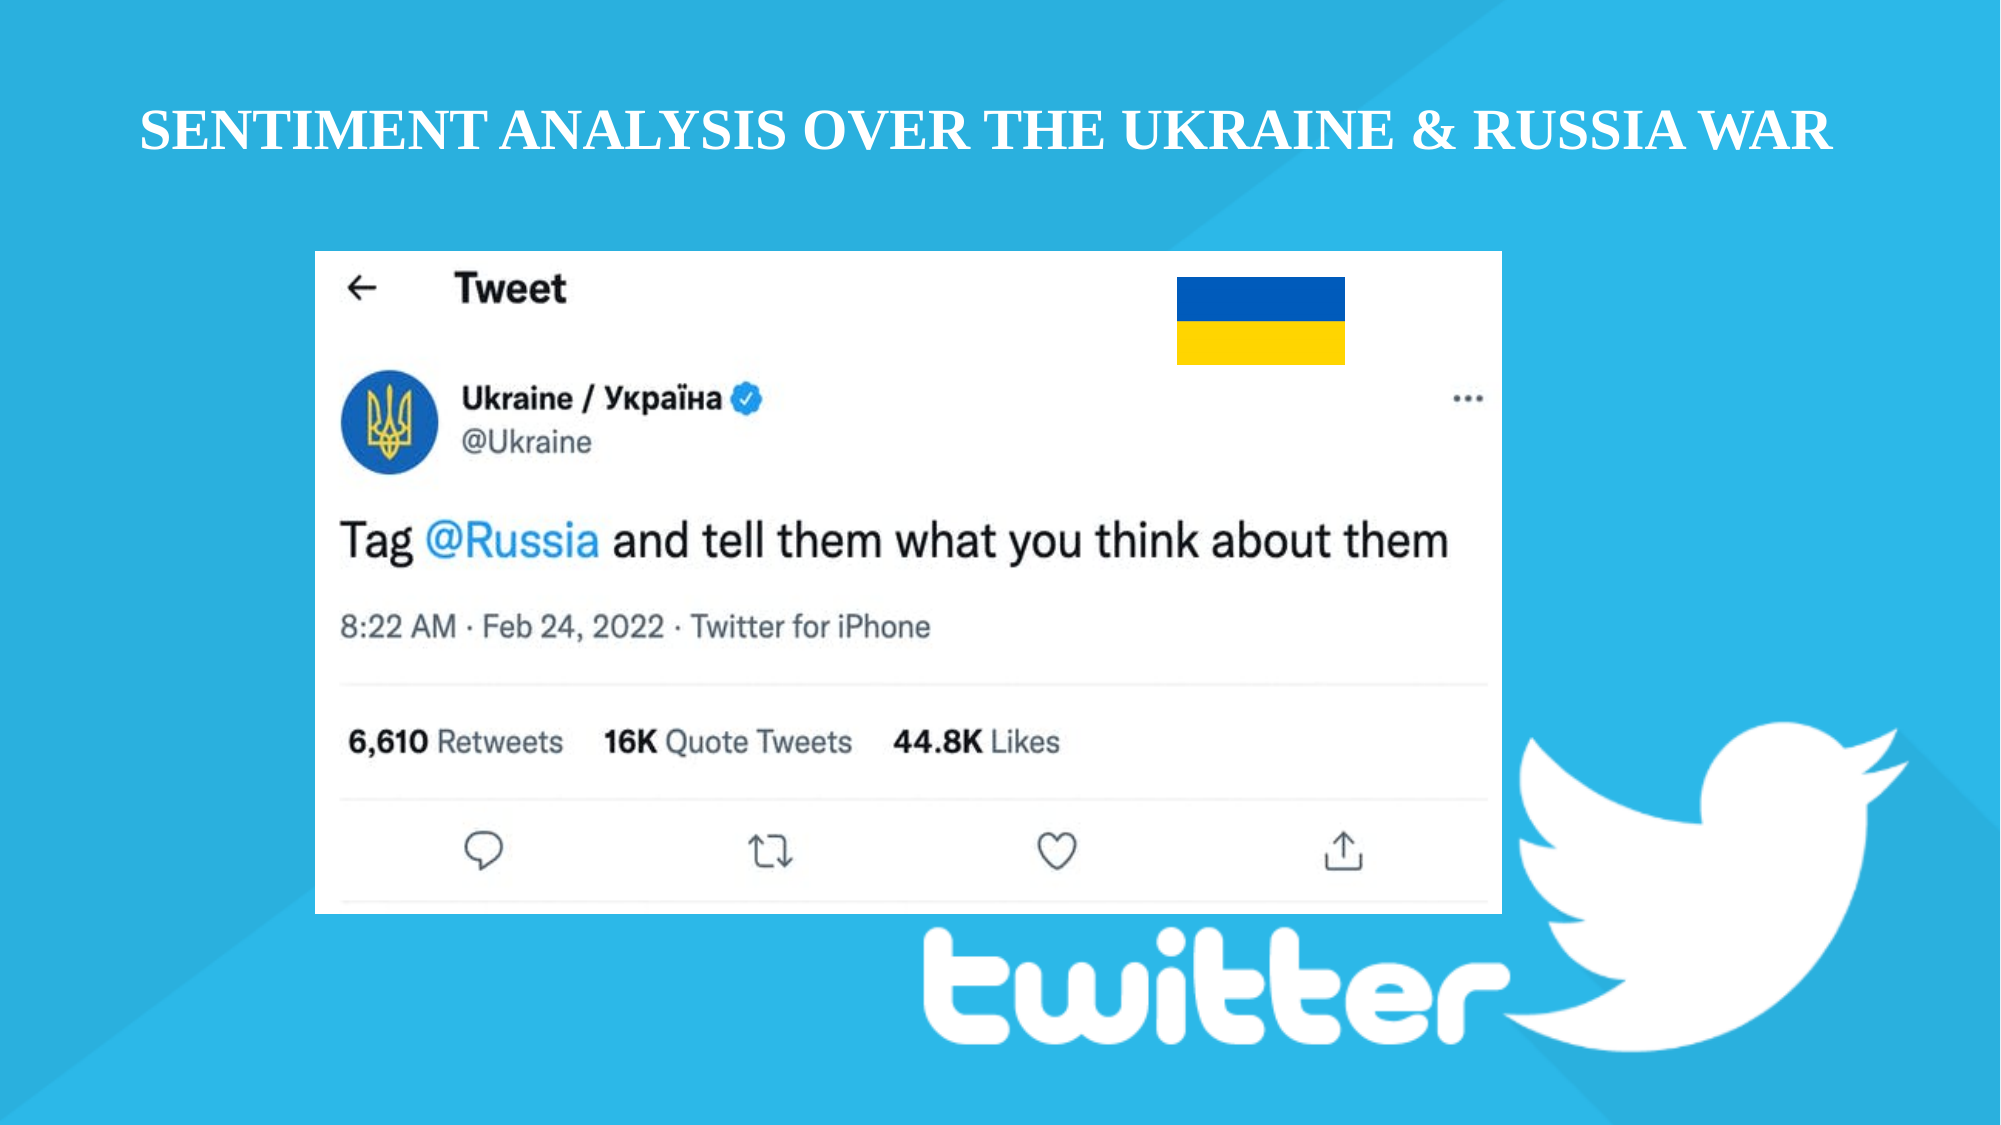

SENTIMENT ANALYSIS OVER THE UKRAINE & RUSSIA WAR